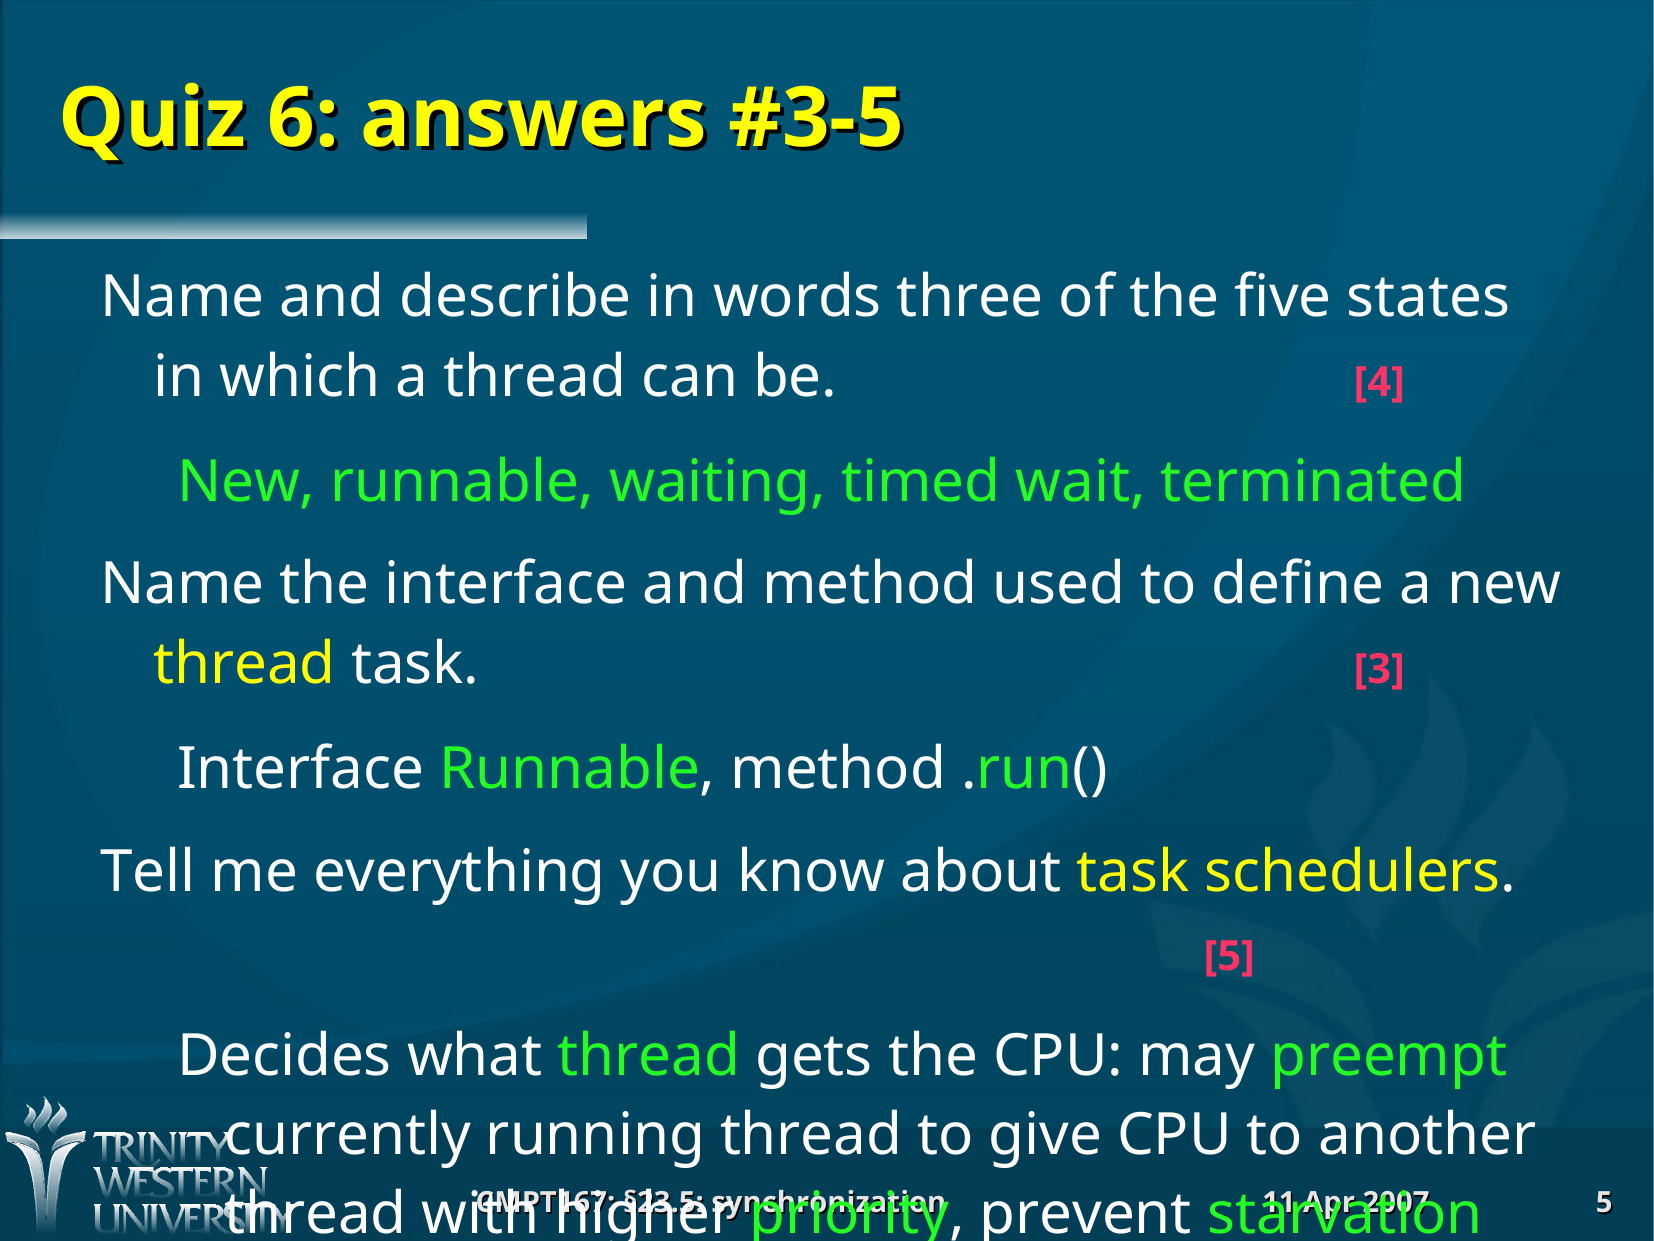

# Quiz 6: answers #3-5
Name and describe in words three of the five states in which a thread can be.							[4]
New, runnable, waiting, timed wait, terminated
Name the interface and method used to define a new thread task.												[3]
Interface Runnable, method .run()
Tell me everything you know about task schedulers.														[5]
Decides what thread gets the CPU: may preempt currently running thread to give CPU to another thread with higher priority, prevent starvation
CMPT167: §23.5: synchronization
11 Apr 2007
5